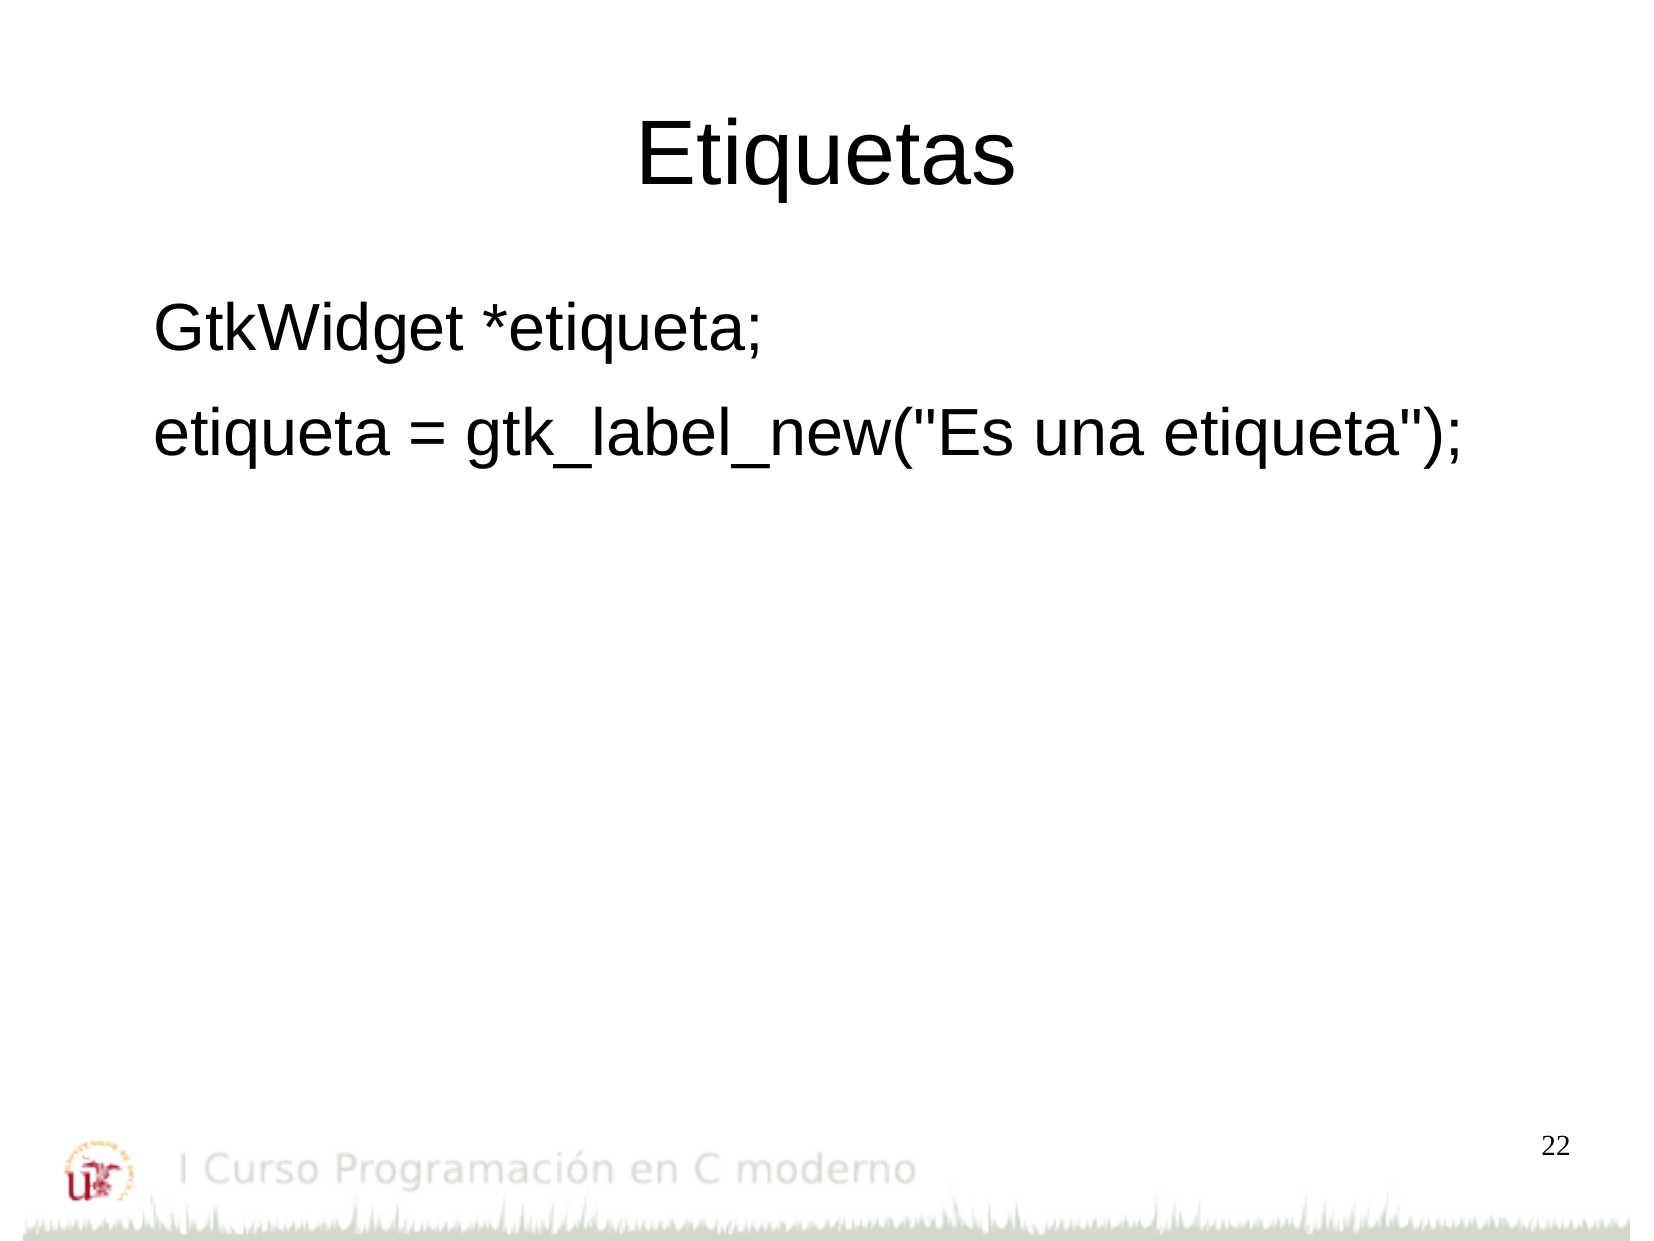

# Etiquetas
GtkWidget *etiqueta;
etiqueta = gtk_label_new("Es una etiqueta");
22